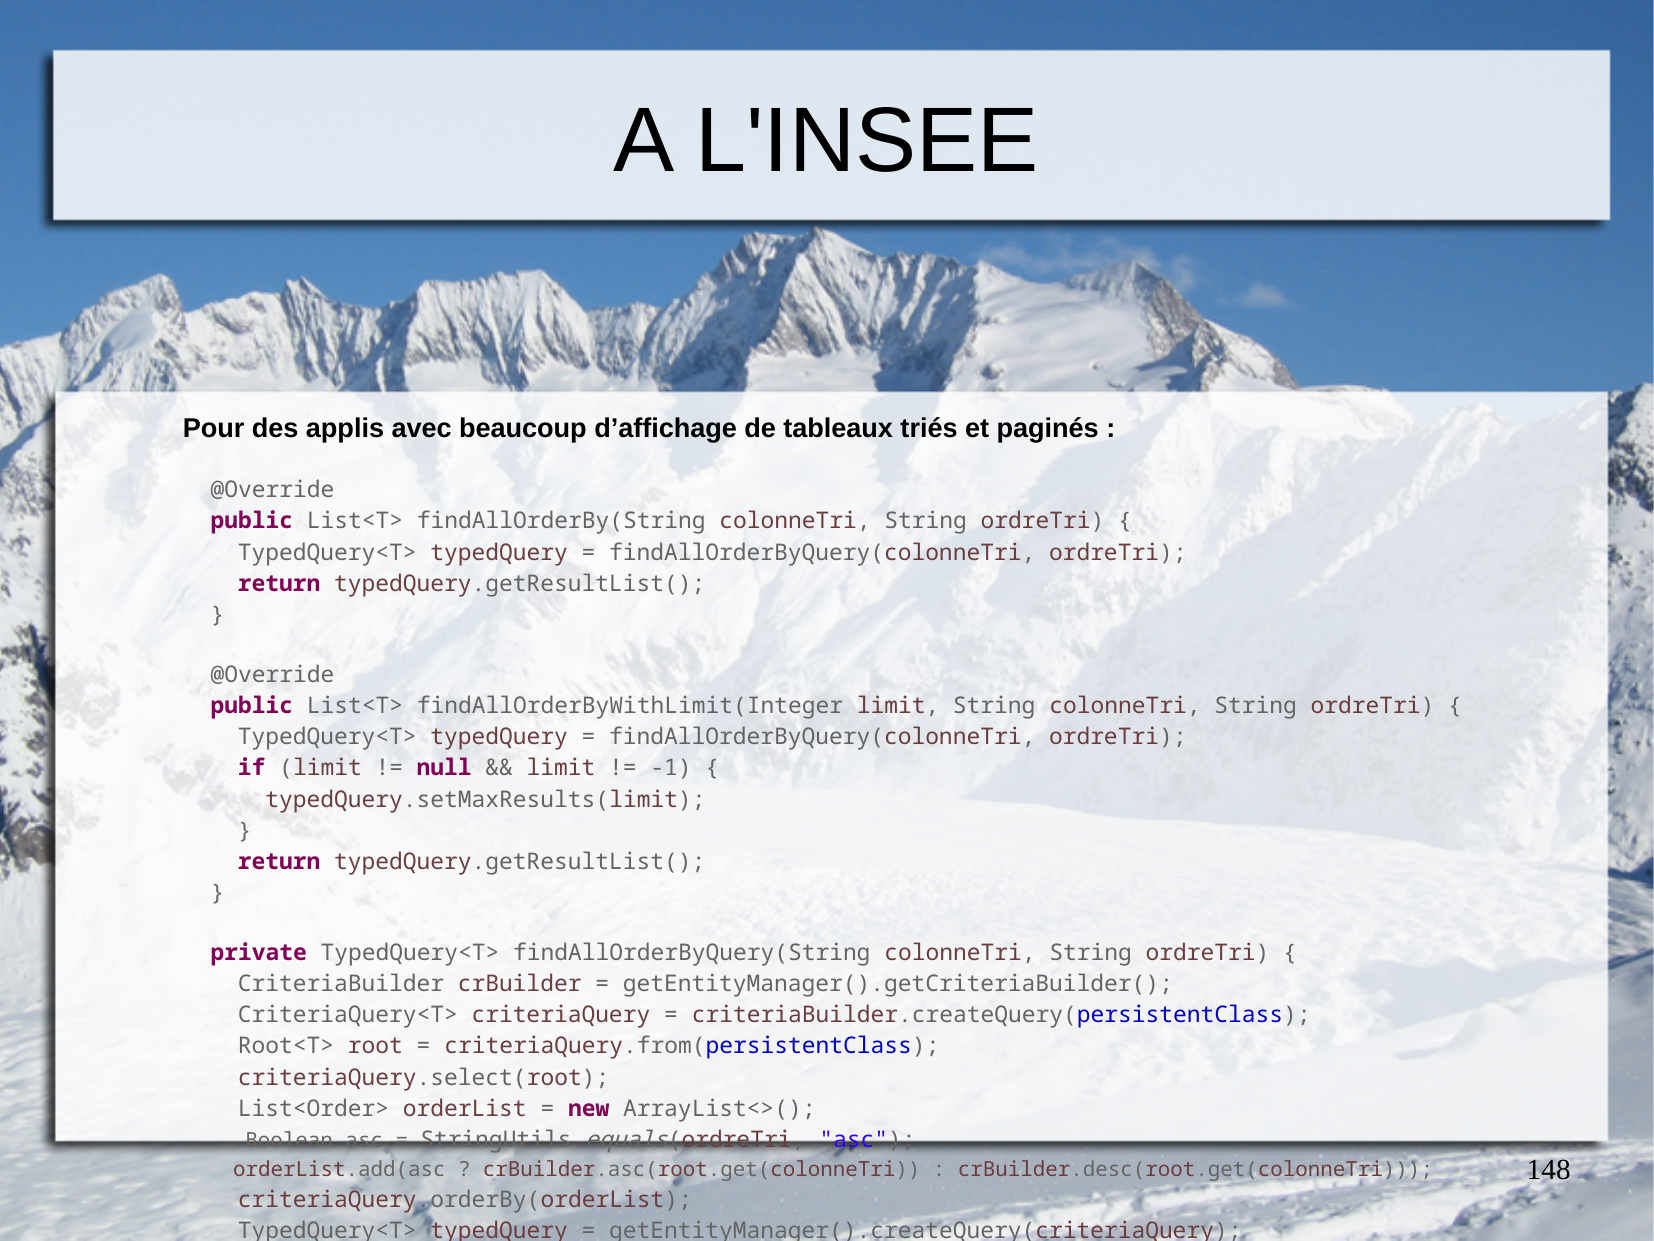

# A L'INSEE
Pour des applis avec beaucoup d’affichage de tableaux triés et paginés :
 @Override
 public List<T> findAllOrderBy(String colonneTri, String ordreTri) {
 TypedQuery<T> typedQuery = findAllOrderByQuery(colonneTri, ordreTri);
 return typedQuery.getResultList();
 }
 @Override
 public List<T> findAllOrderByWithLimit(Integer limit, String colonneTri, String ordreTri) {
 TypedQuery<T> typedQuery = findAllOrderByQuery(colonneTri, ordreTri);
 if (limit != null && limit != -1) {
 typedQuery.setMaxResults(limit);
 }
 return typedQuery.getResultList();
 }
 private TypedQuery<T> findAllOrderByQuery(String colonneTri, String ordreTri) {
 CriteriaBuilder crBuilder = getEntityManager().getCriteriaBuilder();
 CriteriaQuery<T> criteriaQuery = criteriaBuilder.createQuery(persistentClass);
 Root<T> root = criteriaQuery.from(persistentClass);
 criteriaQuery.select(root);
 List<Order> orderList = new ArrayList<>();
 Boolean asc = StringUtils.equals(ordreTri, "asc");
 orderList.add(asc ? crBuilder.asc(root.get(colonneTri)) : crBuilder.desc(root.get(colonneTri)));
 criteriaQuery.orderBy(orderList);
 TypedQuery<T> typedQuery = getEntityManager().createQuery(criteriaQuery);
 return typedQuery;
}
148